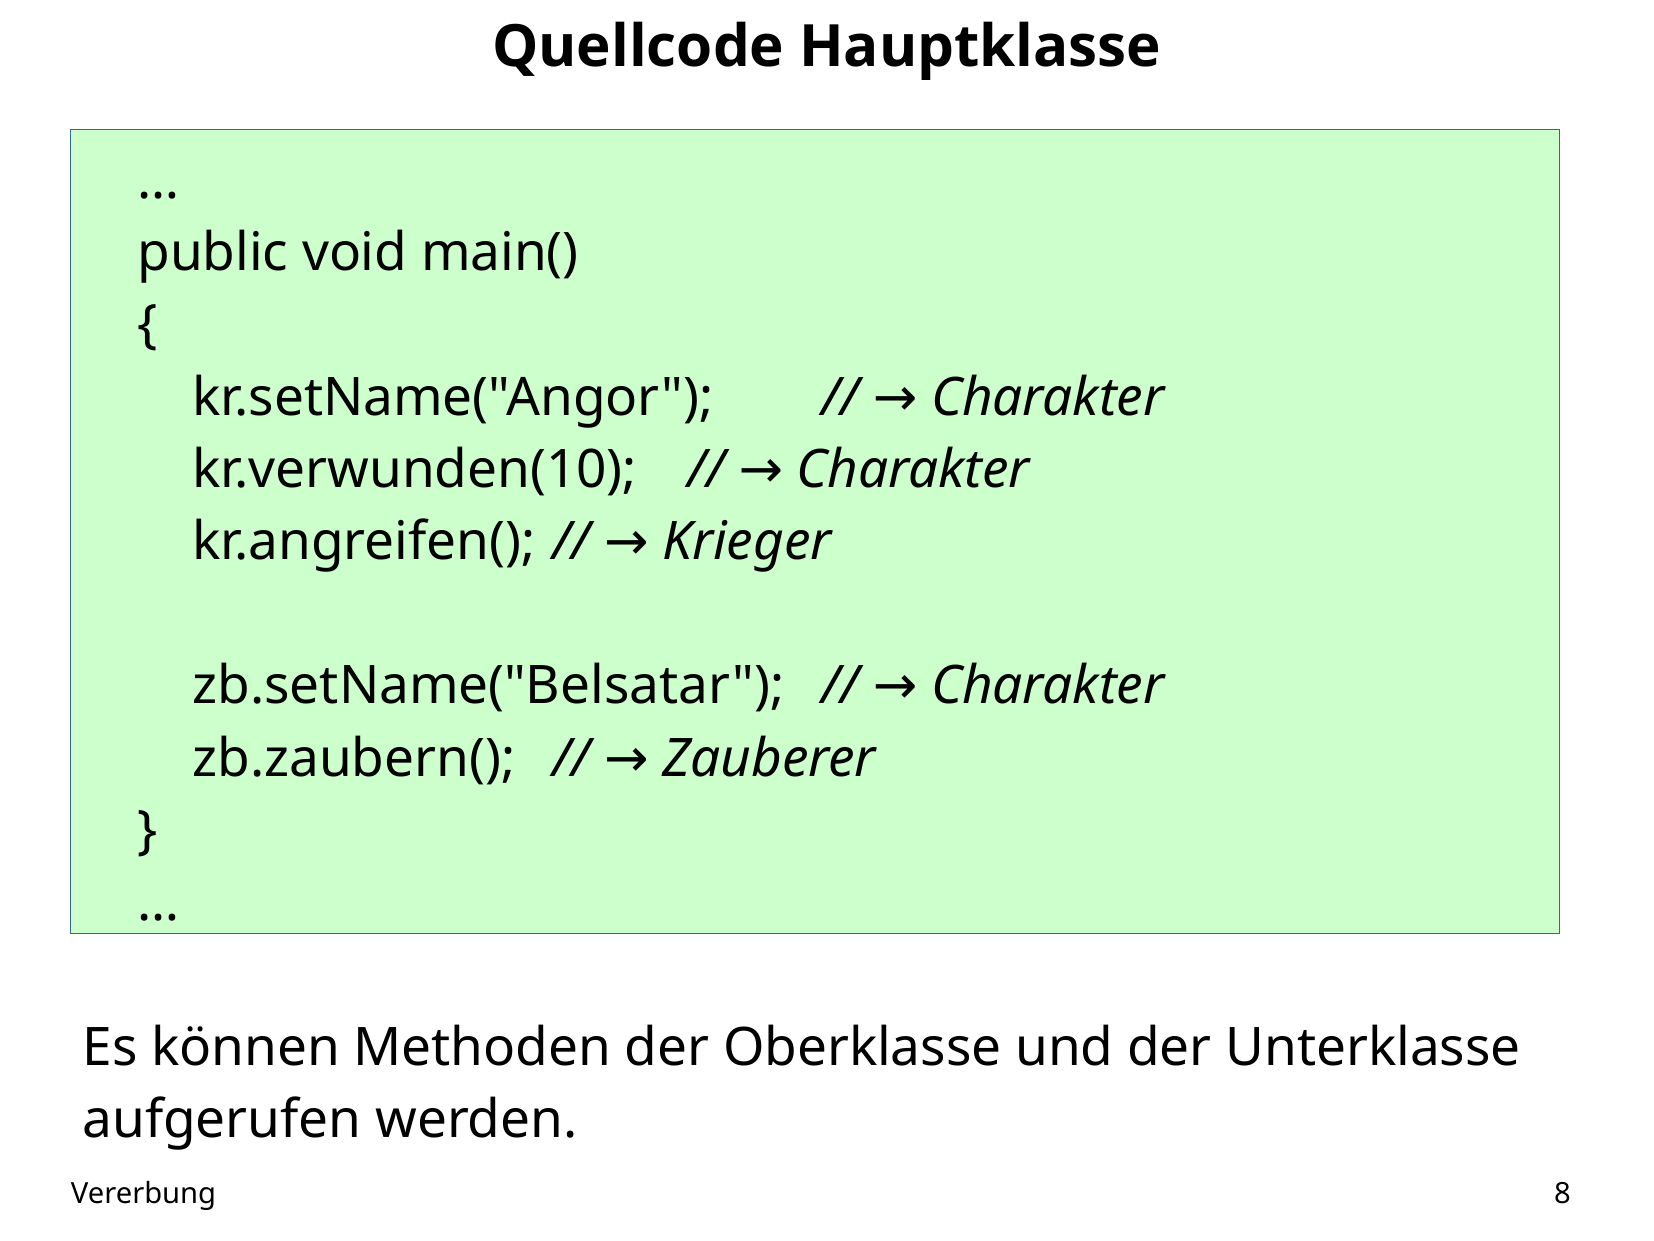

# Quellcode Hauptklasse
 …
 public void main()
 {
 kr.setName("Angor");			// → Charakter
 kr.verwunden(10);				// → Charakter
 kr.angreifen();						// → Krieger
 zb.setName("Belsatar");		// → Charakter
 zb.zaubern();						// → Zauberer
 }
 …
Es können Methoden der Oberklasse und der Unterklasse aufgerufen werden.
Vererbung
8